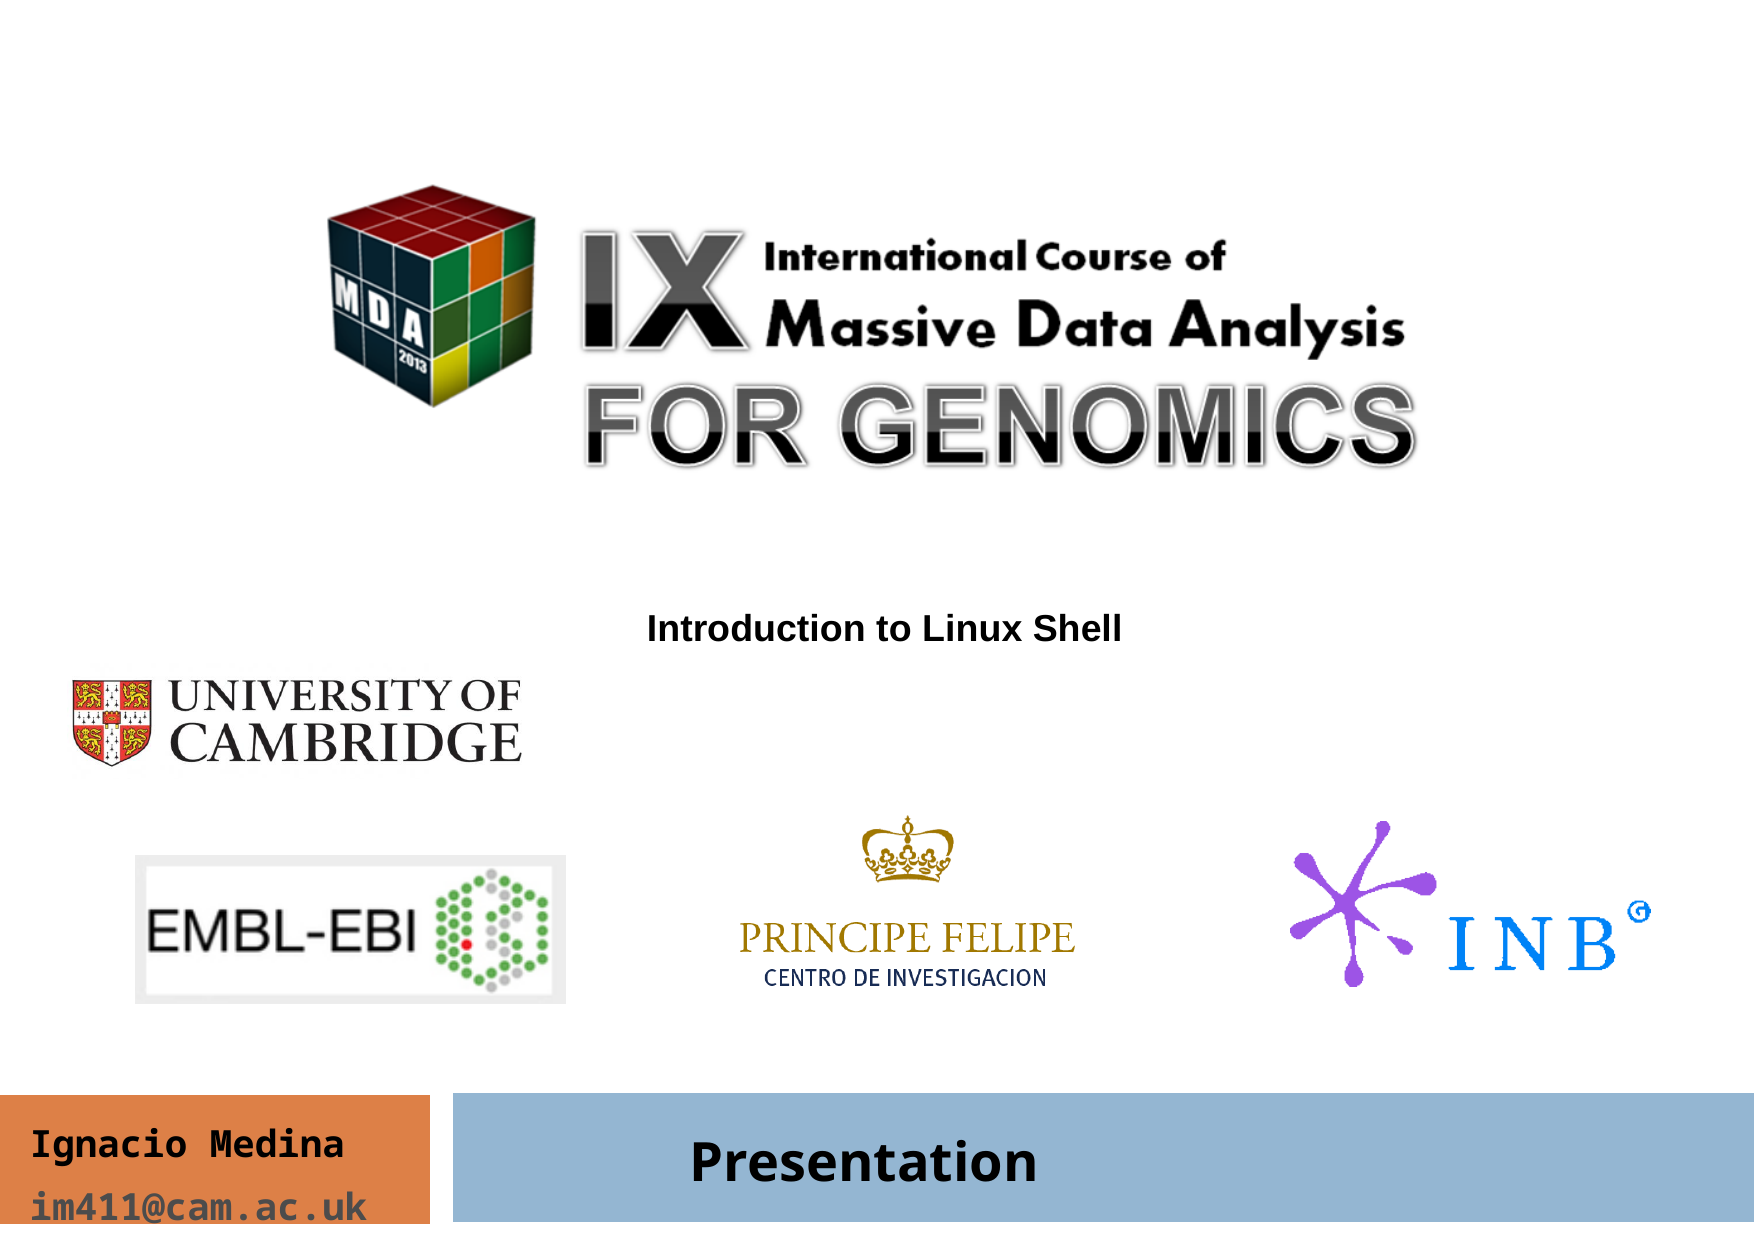

Introduction to Linux Shell
Ignacio Medina
im411@cam.ac.uk
Presentation